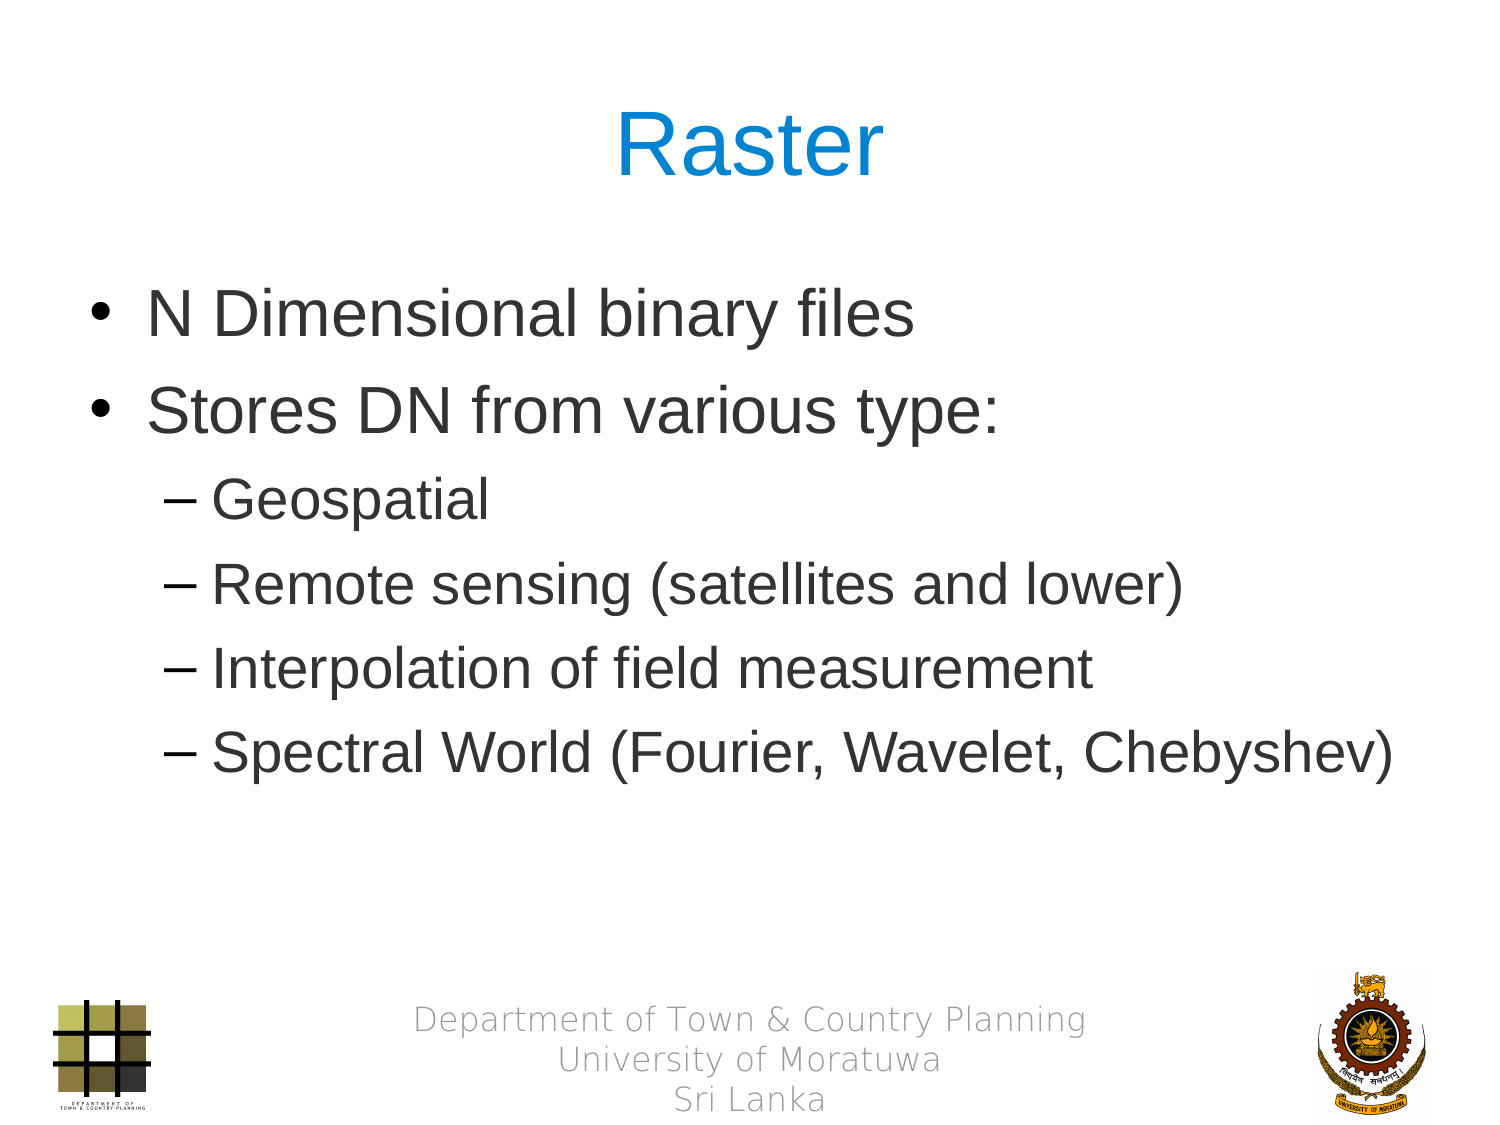

# Raster
N Dimensional binary files
Stores DN from various type:
Geospatial
Remote sensing (satellites and lower)
Interpolation of field measurement
Spectral World (Fourier, Wavelet, Chebyshev)